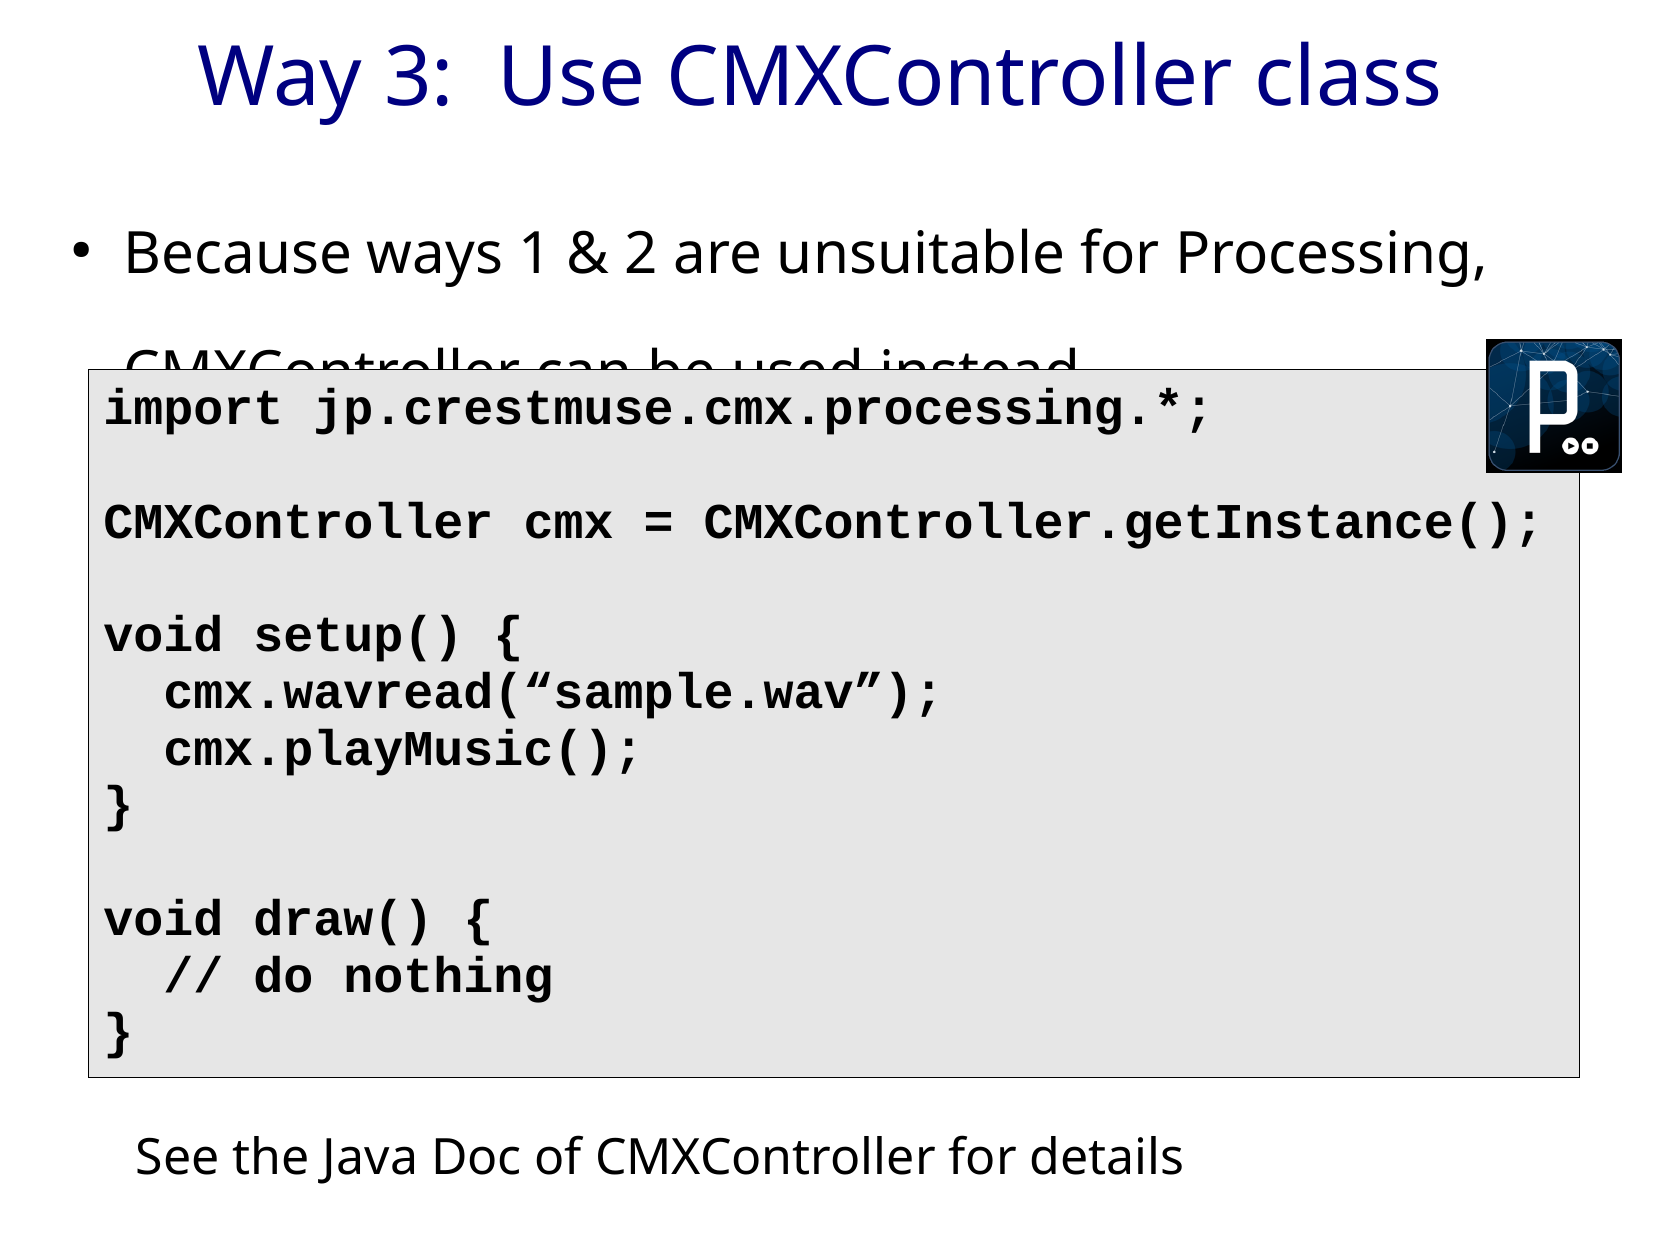

# Way 3: Use CMXController class
Because ways 1 & 2 are unsuitable for Processing,
CMXController can be used instead
import jp.crestmuse.cmx.processing.*;
CMXController cmx = CMXController.getInstance();
void setup() {
 cmx.wavread(“sample.wav”);
 cmx.playMusic();
}
void draw() {
 // do nothing
}
See the Java Doc of CMXController for details